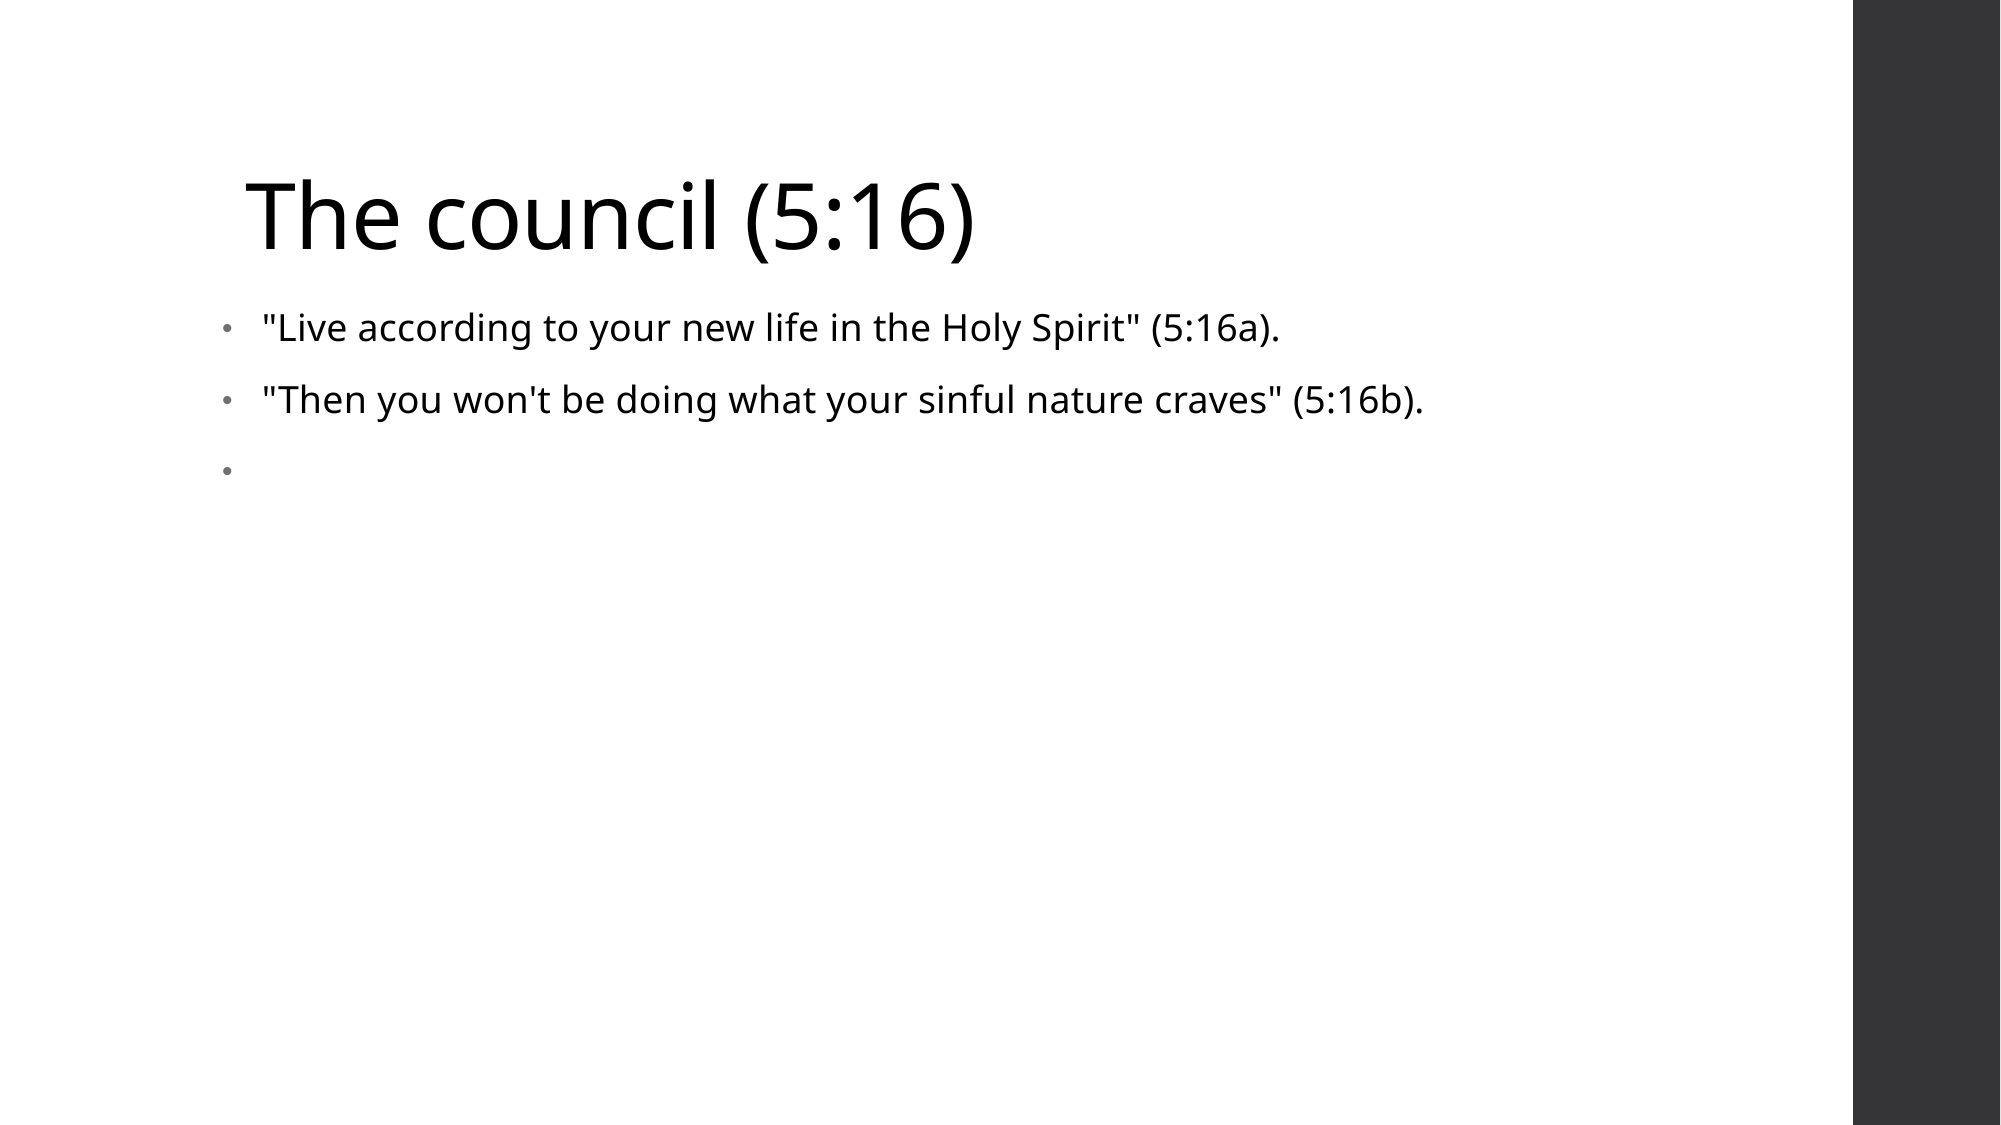

# The council (5:16)
 "Live according to your new life in the Holy Spirit" (5:16a).
 "Then you won't be doing what your sinful nature craves" (5:16b).